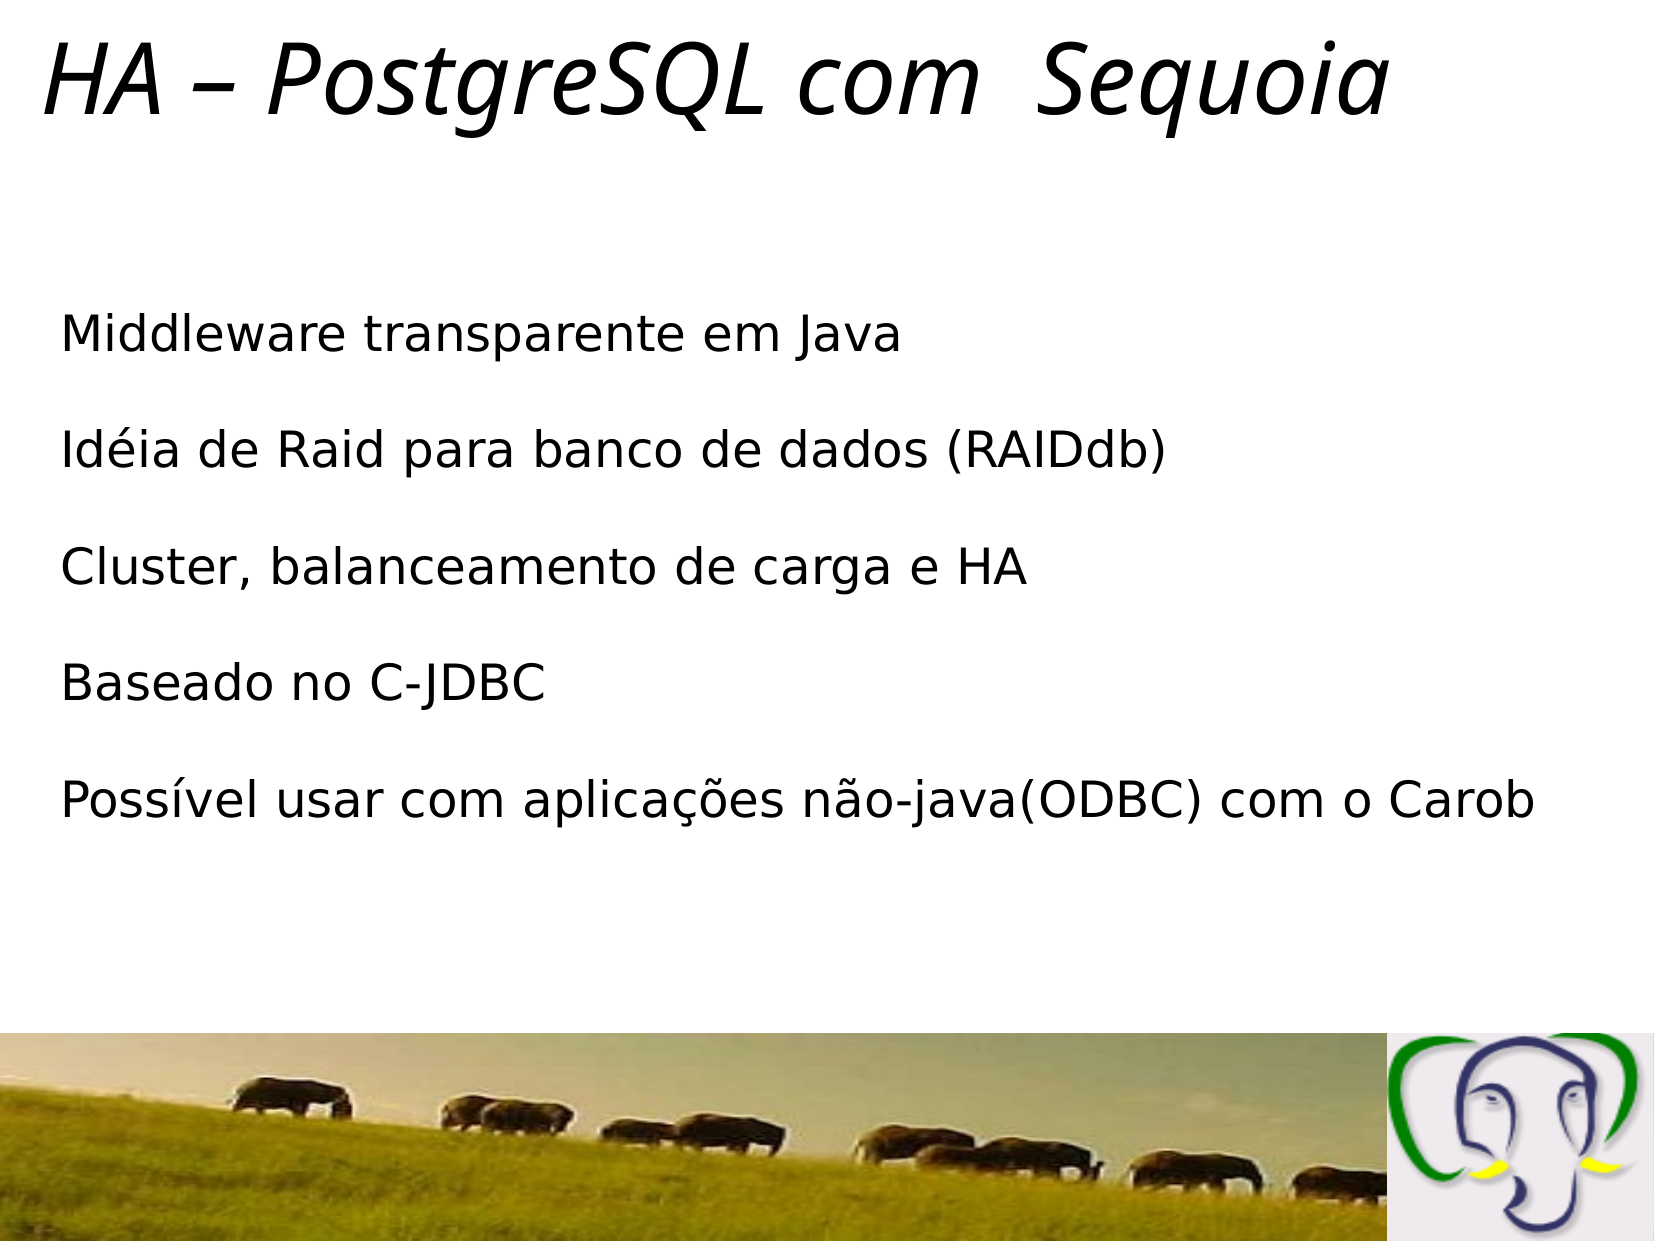

HA – PostgreSQL com Sequoia
 Middleware transparente em Java
 Idéia de Raid para banco de dados (RAIDdb)
 Cluster, balanceamento de carga e HA
 Baseado no C-JDBC
 Possível usar com aplicações não-java(ODBC) com o Carob